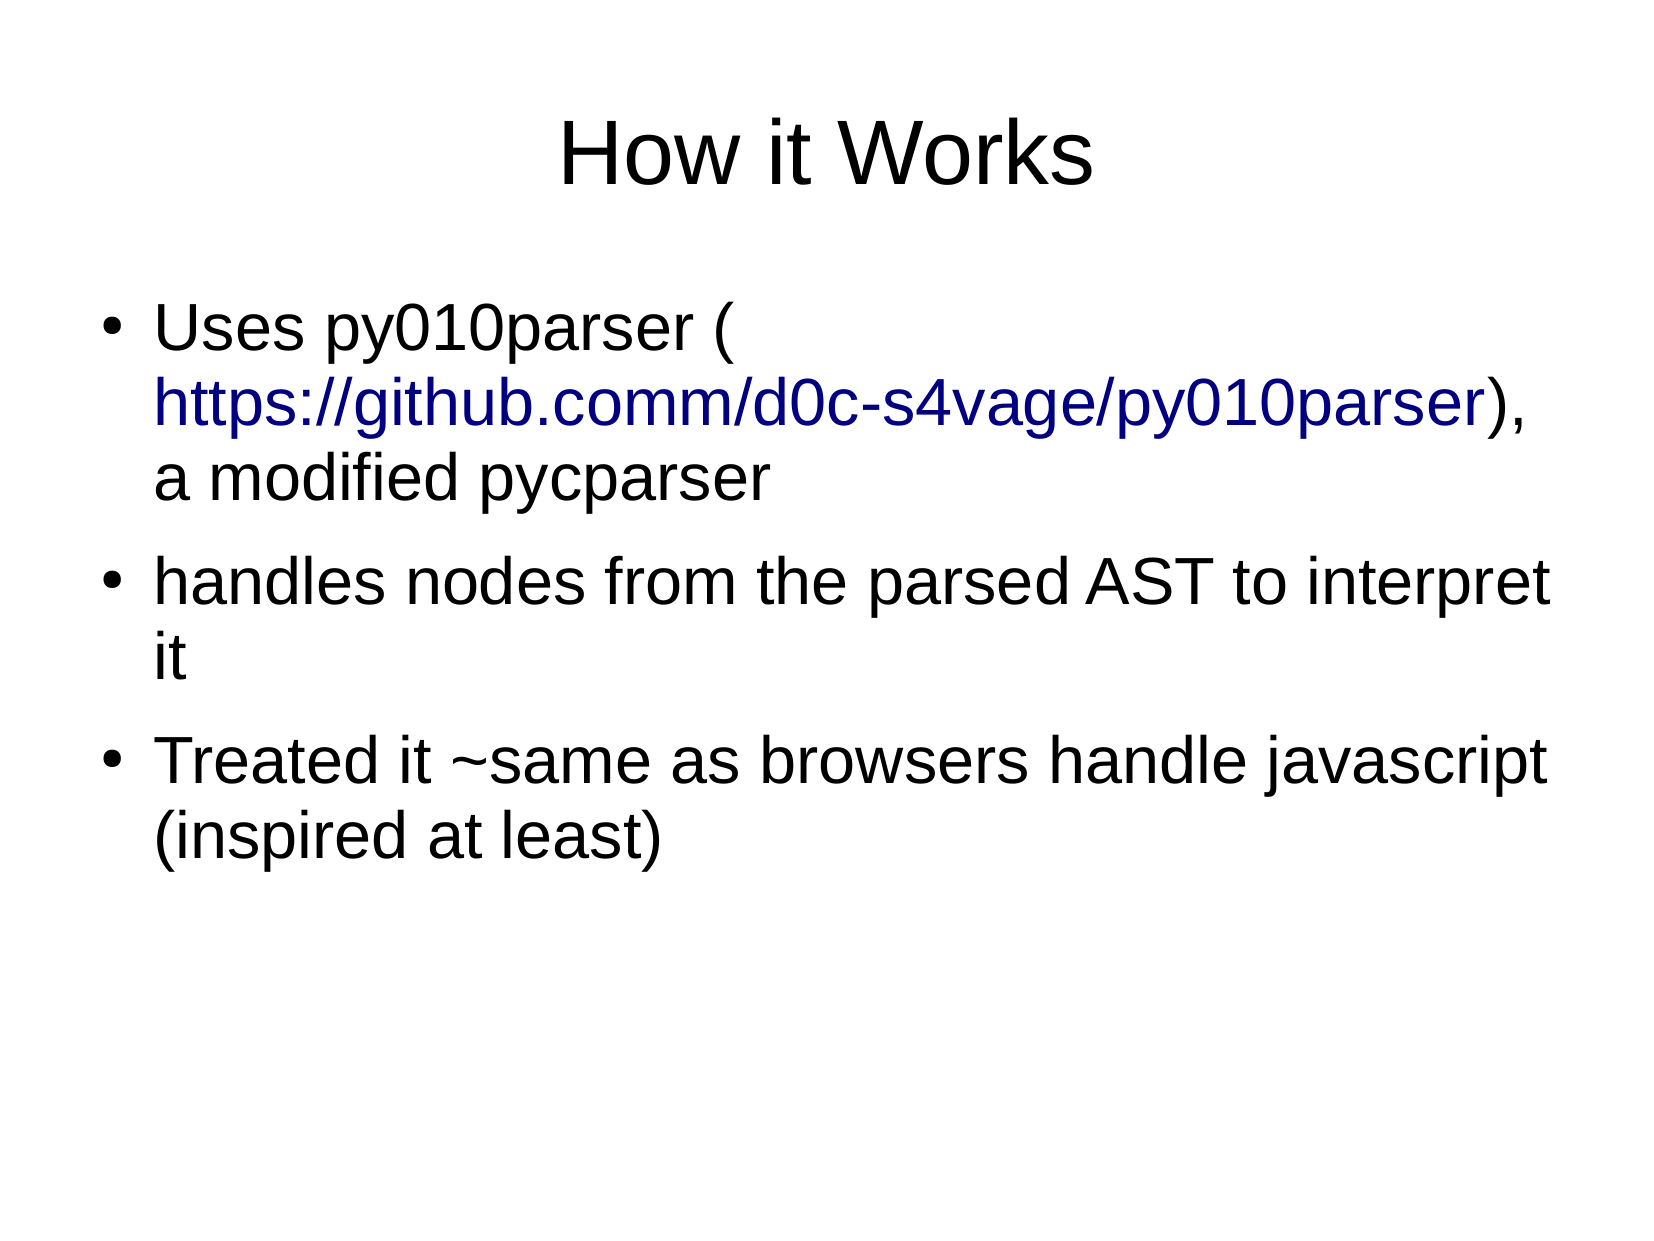

# How it Works
Uses py010parser (https://github.comm/d0c-s4vage/py010parser), a modified pycparser
handles nodes from the parsed AST to interpret it
Treated it ~same as browsers handle javascript (inspired at least)